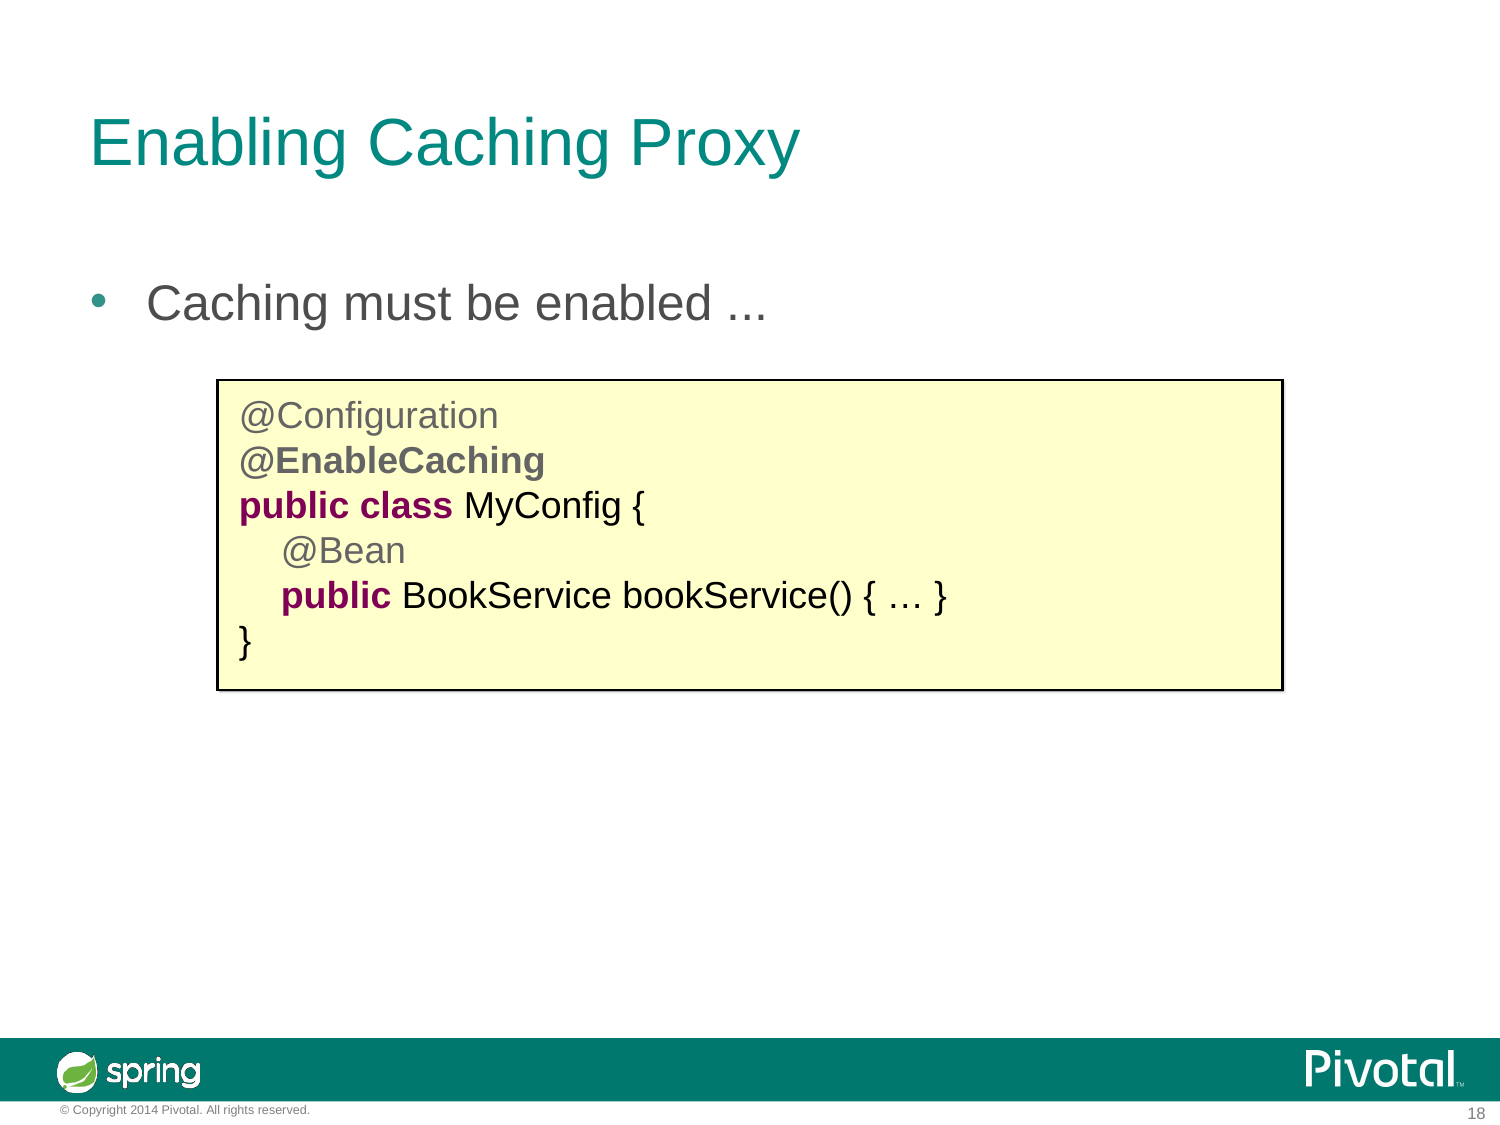

# Enabling Caching Proxy
Caching must be enabled ...
@Configuration
@EnableCaching
public class MyConfig {
 @Bean
 public BookService bookService() { … }
}